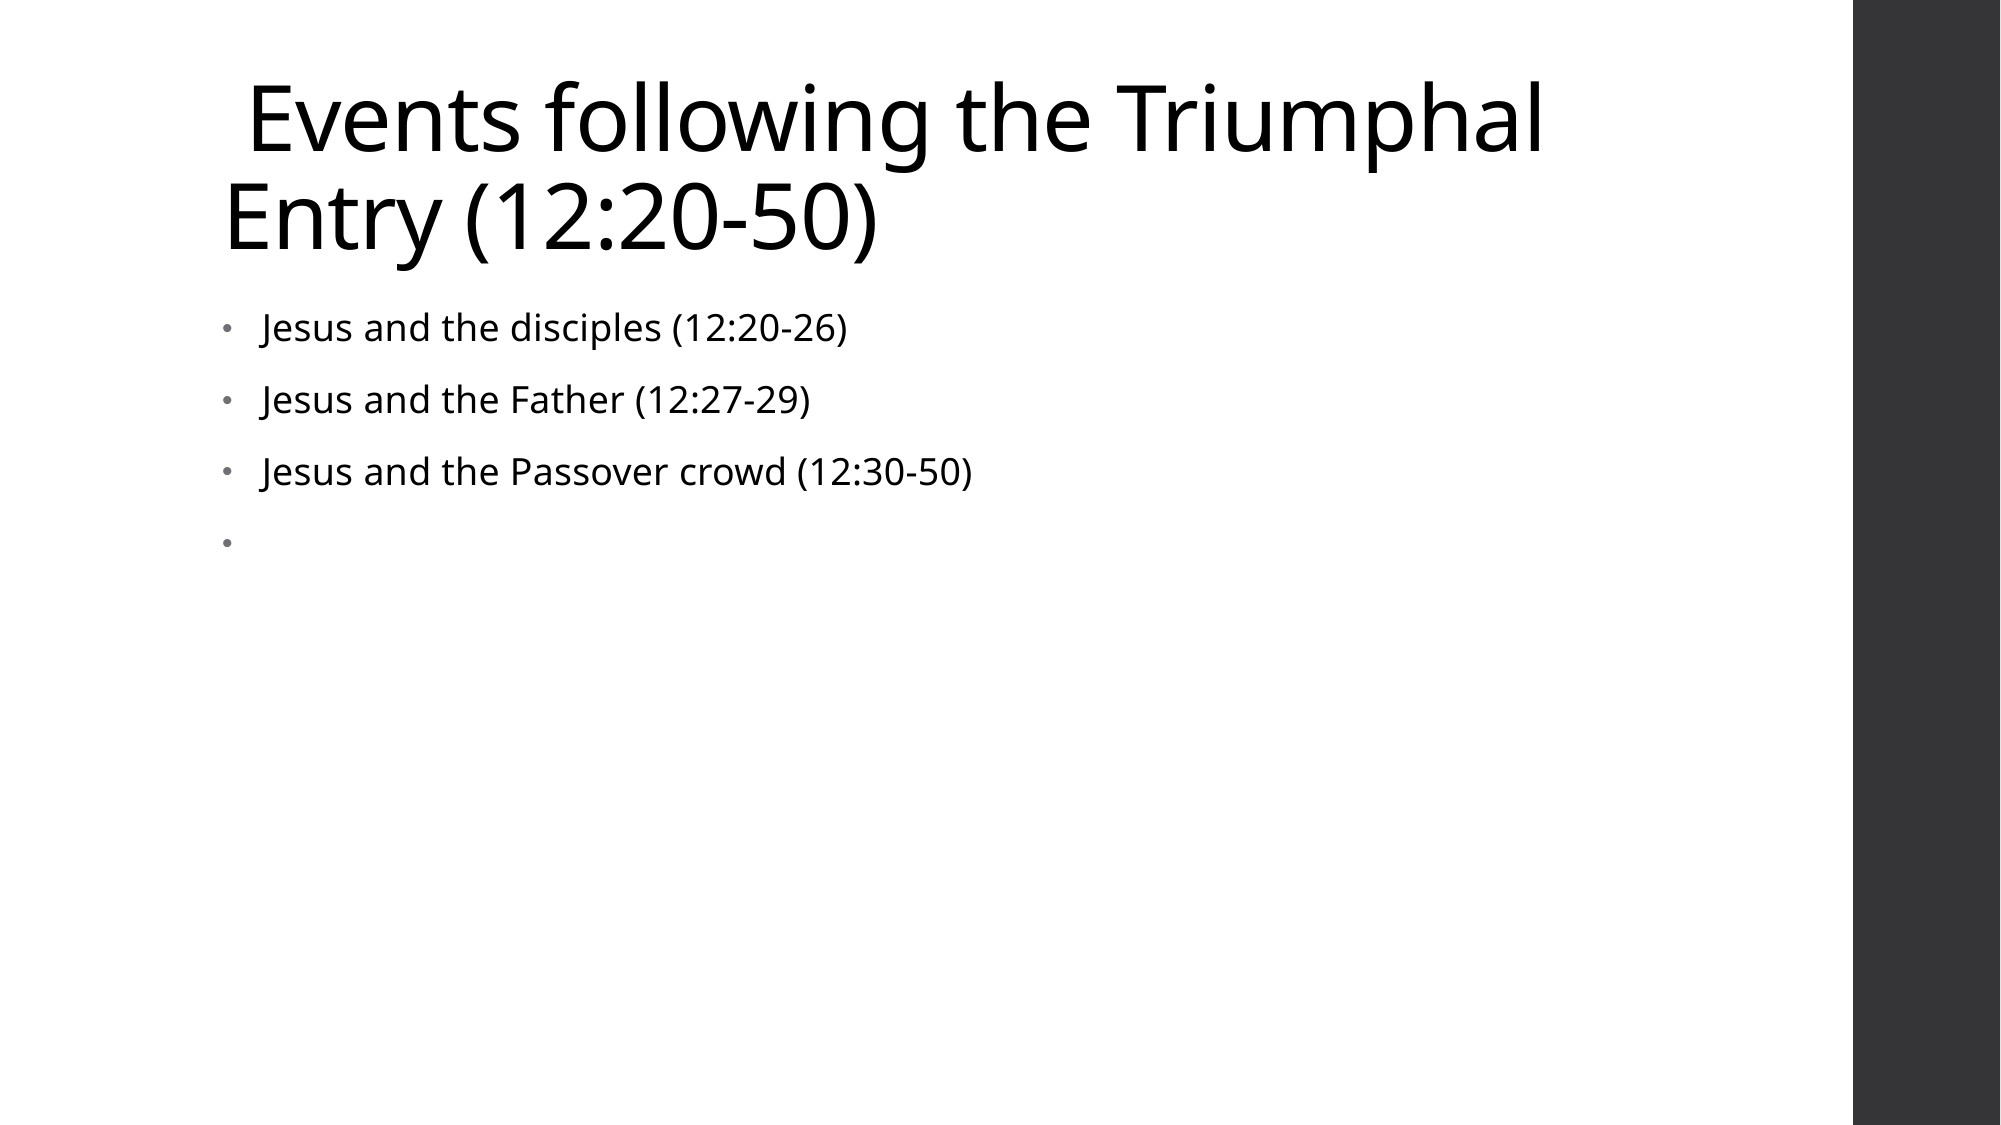

# Events following the Triumphal Entry (12:20-50)
 Jesus and the disciples (12:20-26)
 Jesus and the Father (12:27-29)
 Jesus and the Passover crowd (12:30-50)